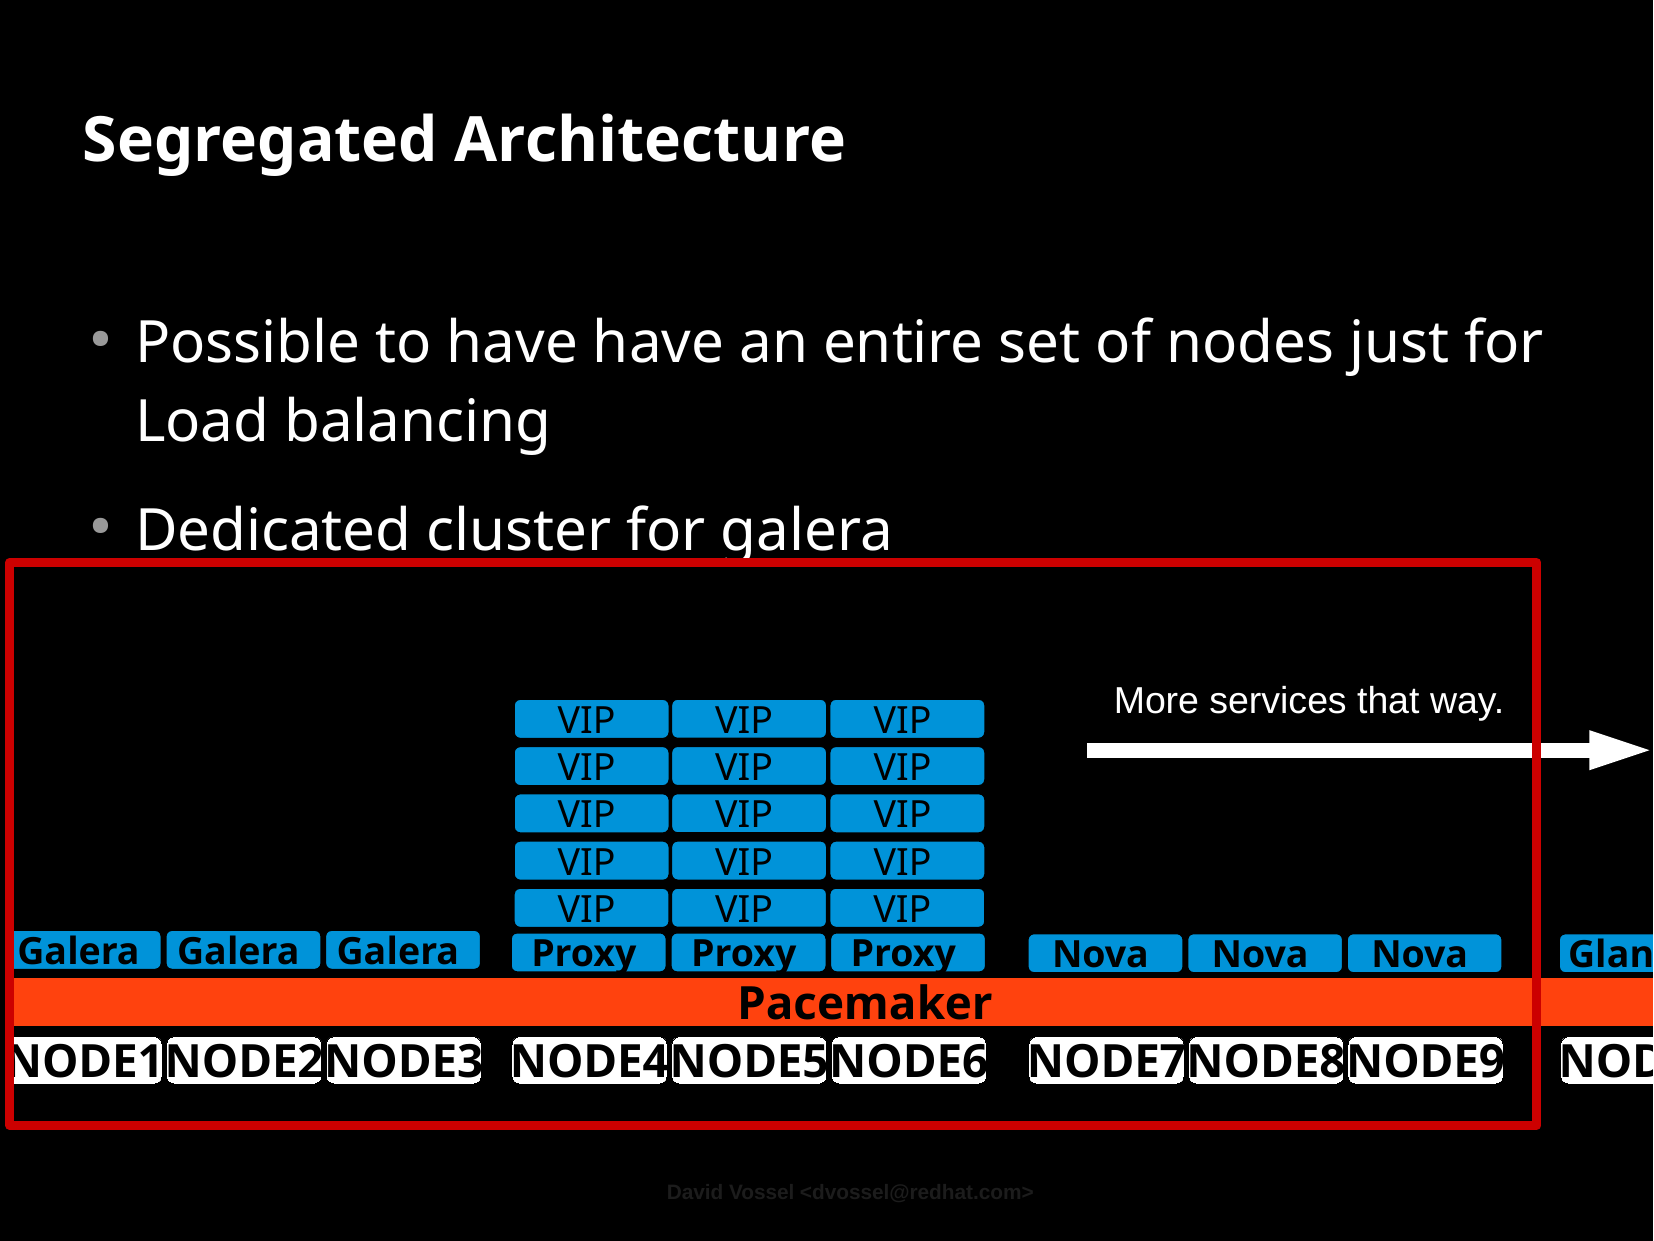

# Segregated Architecture
Possible to have have an entire set of nodes just for Load balancing
Dedicated cluster for galera
More services that way.
VIP
VIP
VIP
VIP
VIP
VIP
VIP
VIP
VIP
VIP
VIP
VIP
VIP
VIP
VIP
Galera
Galera
Galera
Proxy
Proxy
Proxy
Nova
Nova
Nova
Glance
Pacemaker
NODE1
NODE2
NODE3
NODE4
NODE5
NODE6
NODE7
NODE8
NODE9
NODE9